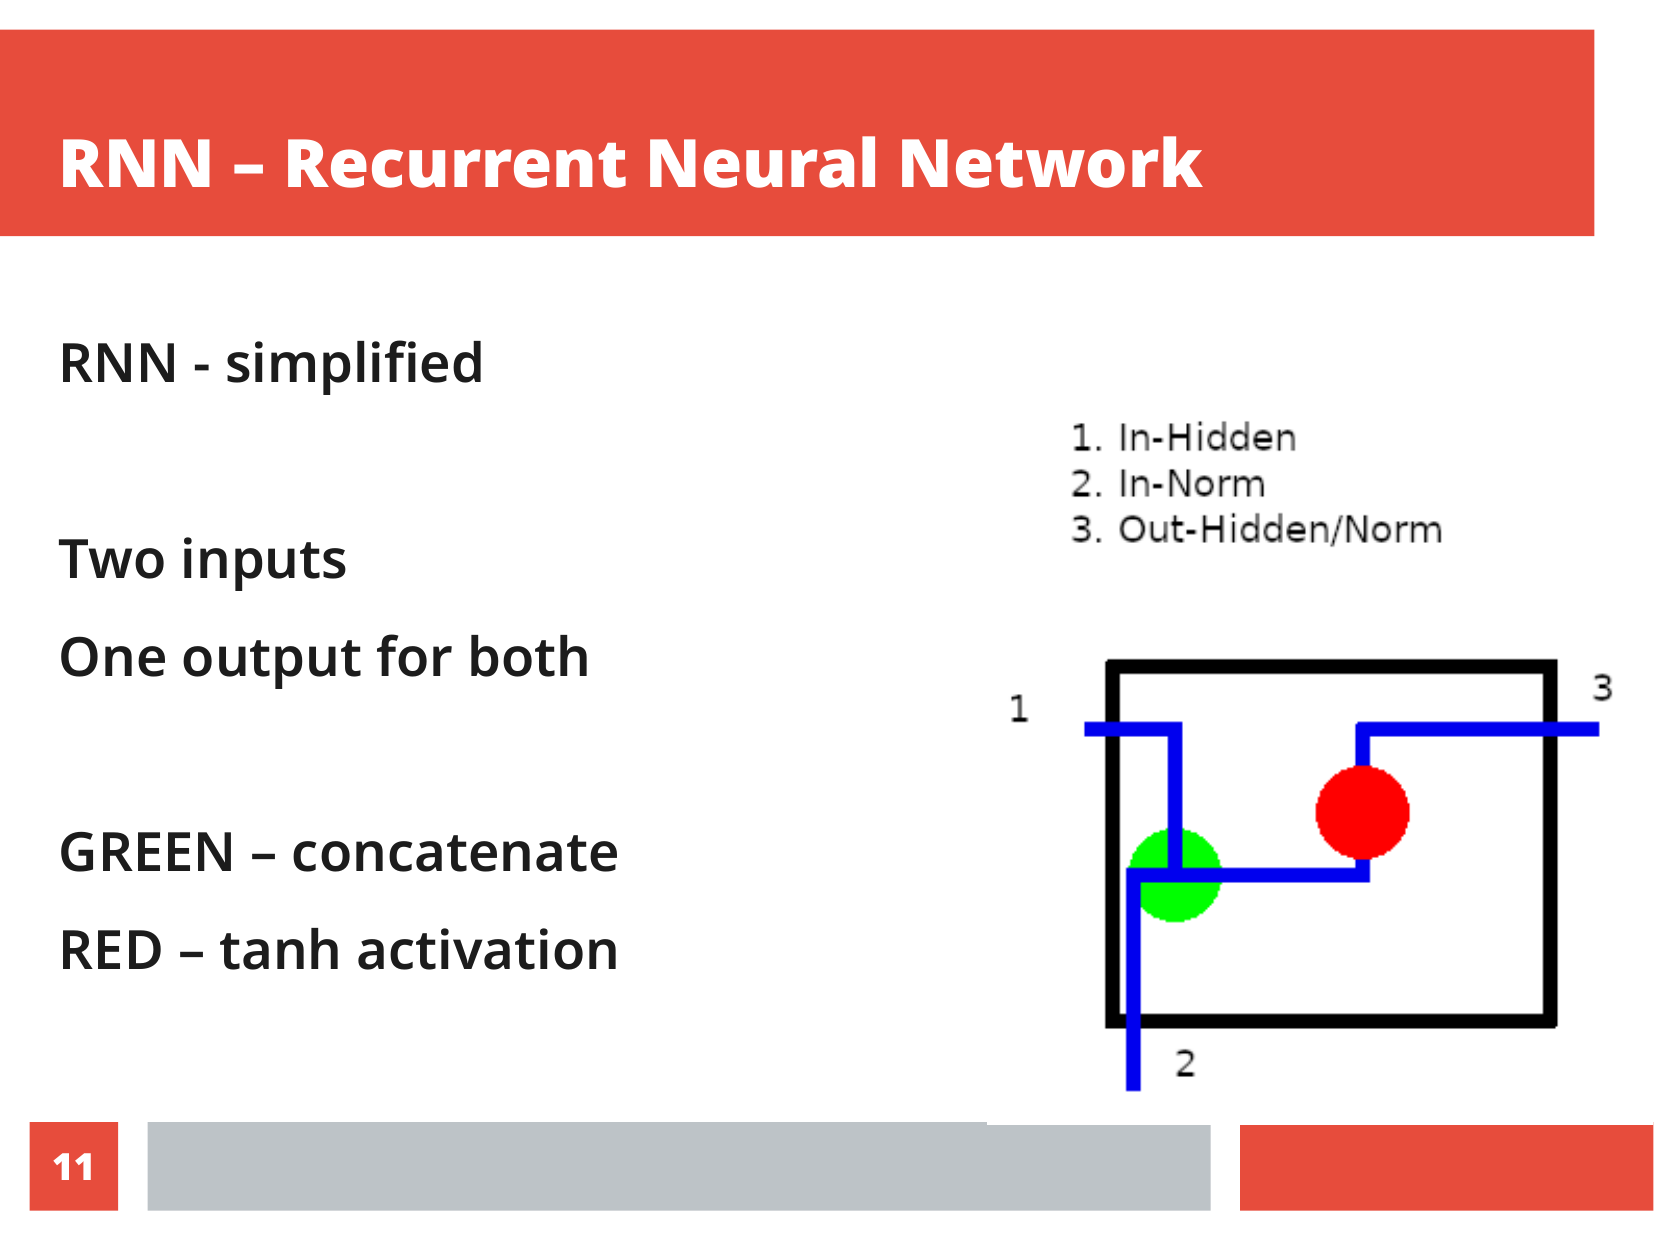

# RNN – Recurrent Neural Network
RNN - simplified
Two inputs
One output for both
GREEN – concatenate
RED – tanh activation
11